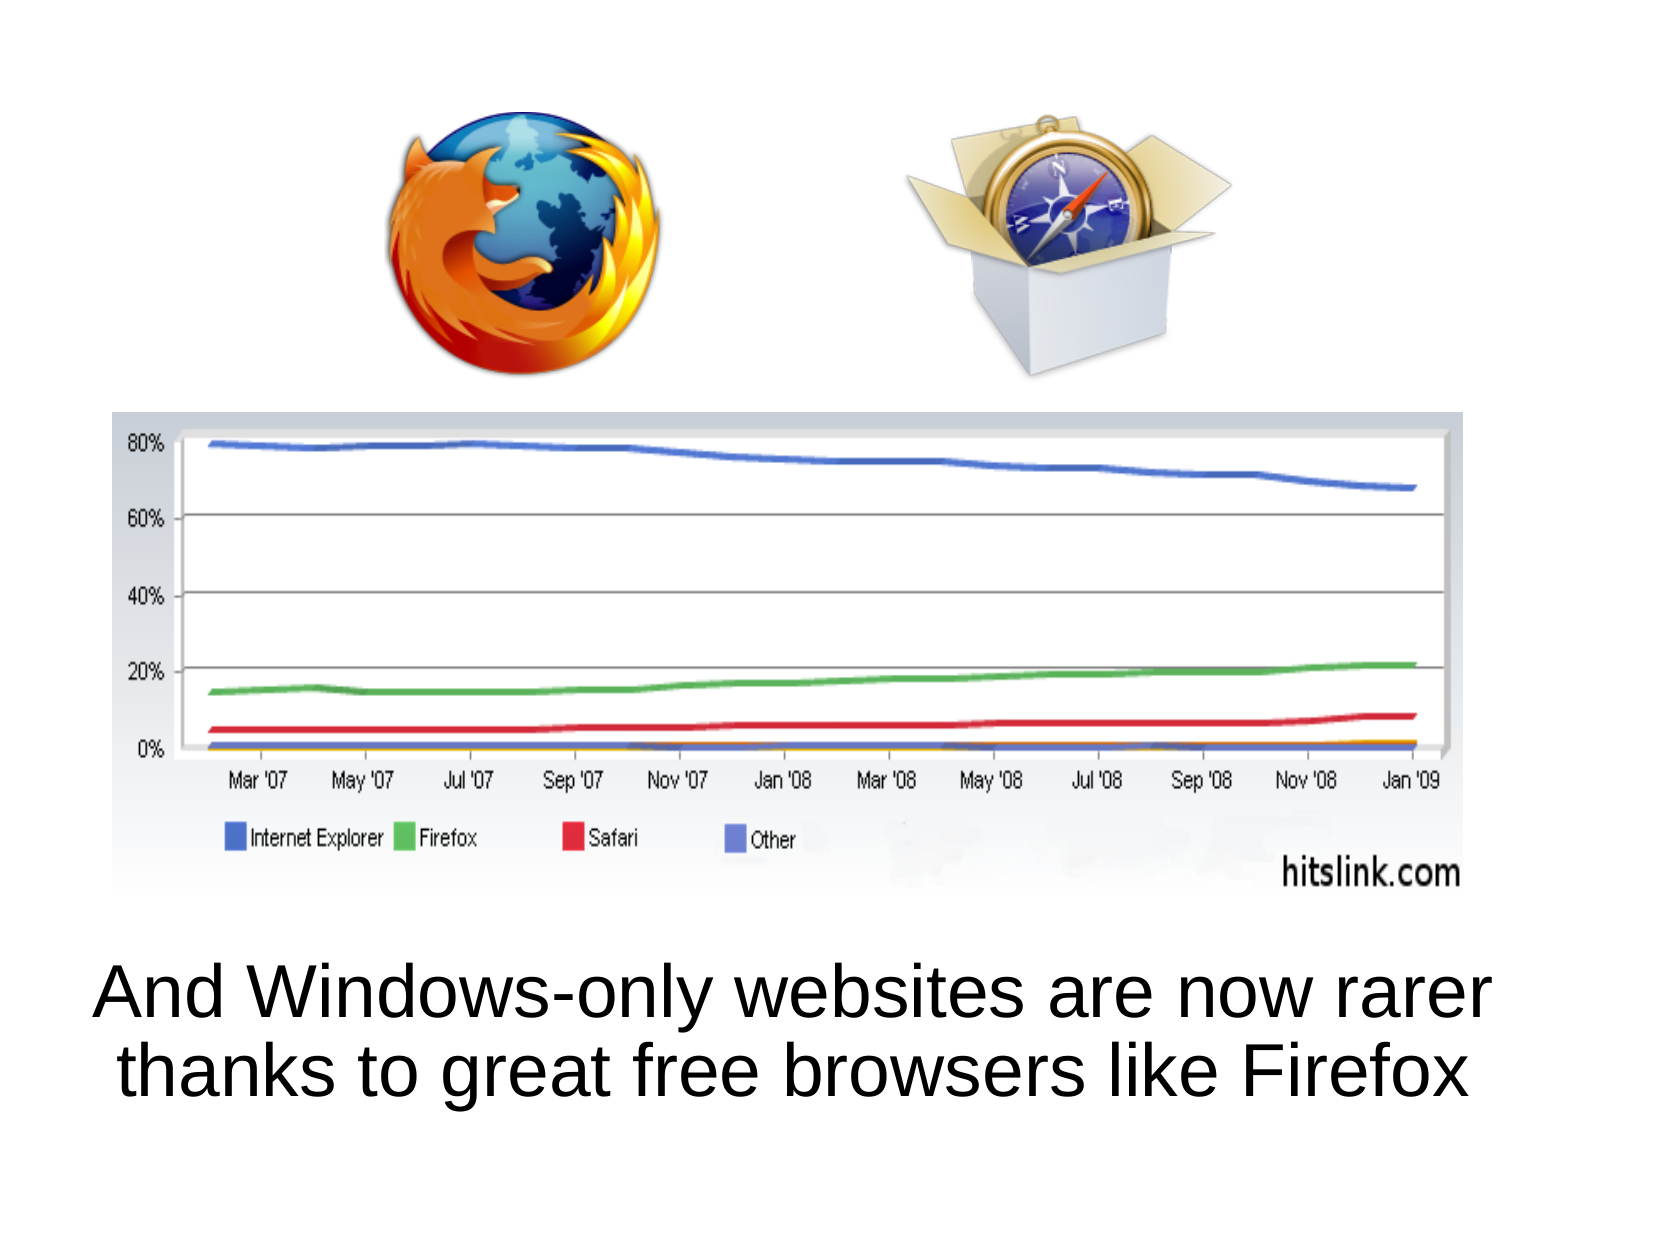

# And Windows-only websites are now rarer thanks to great free browsers like Firefox